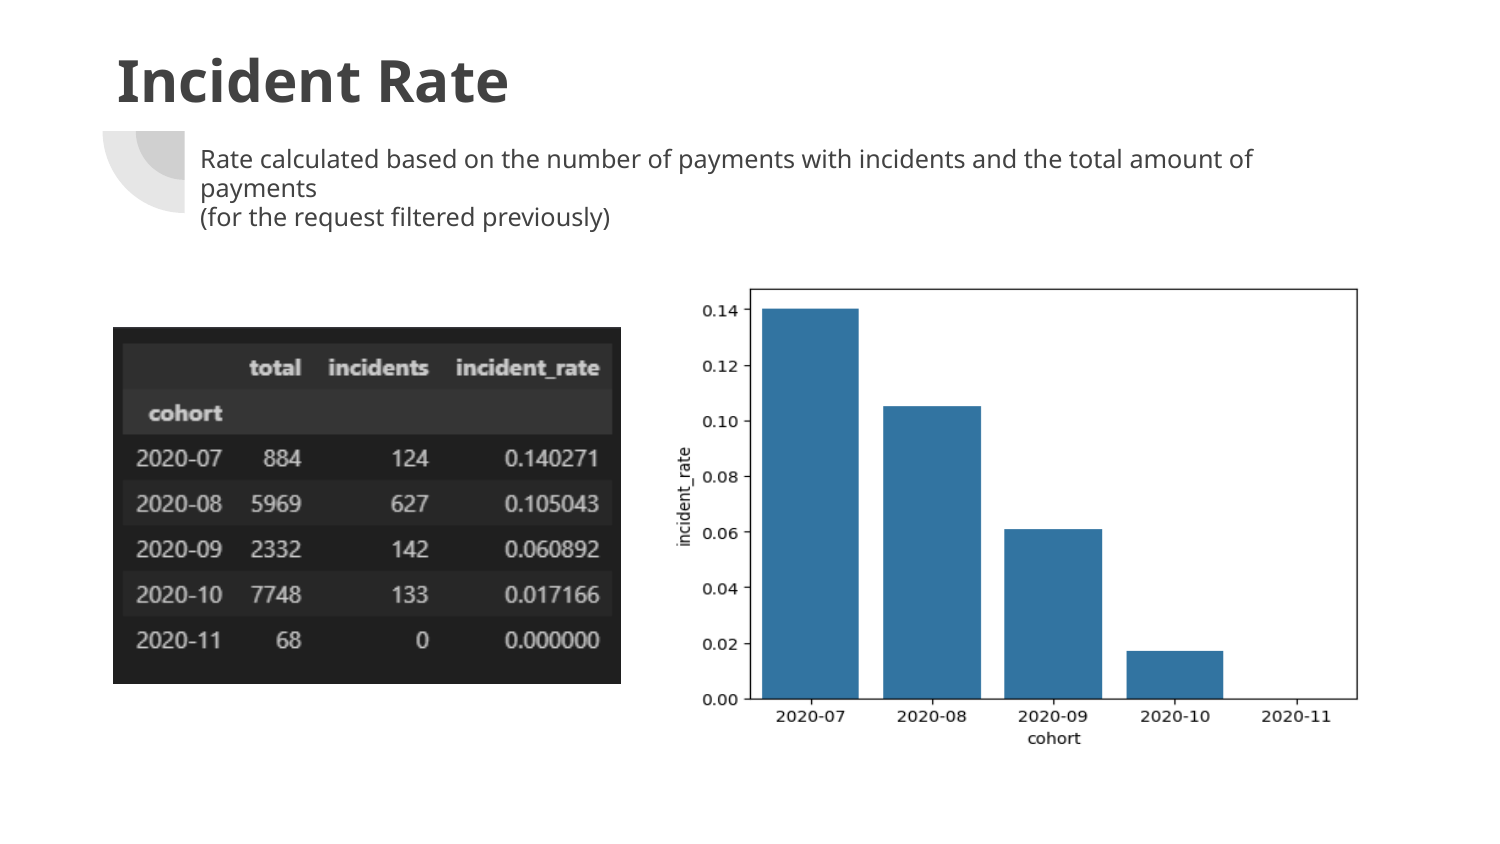

# Incident Rate
Rate calculated based on the number of payments with incidents and the total amount of payments
(for the request filtered previously)